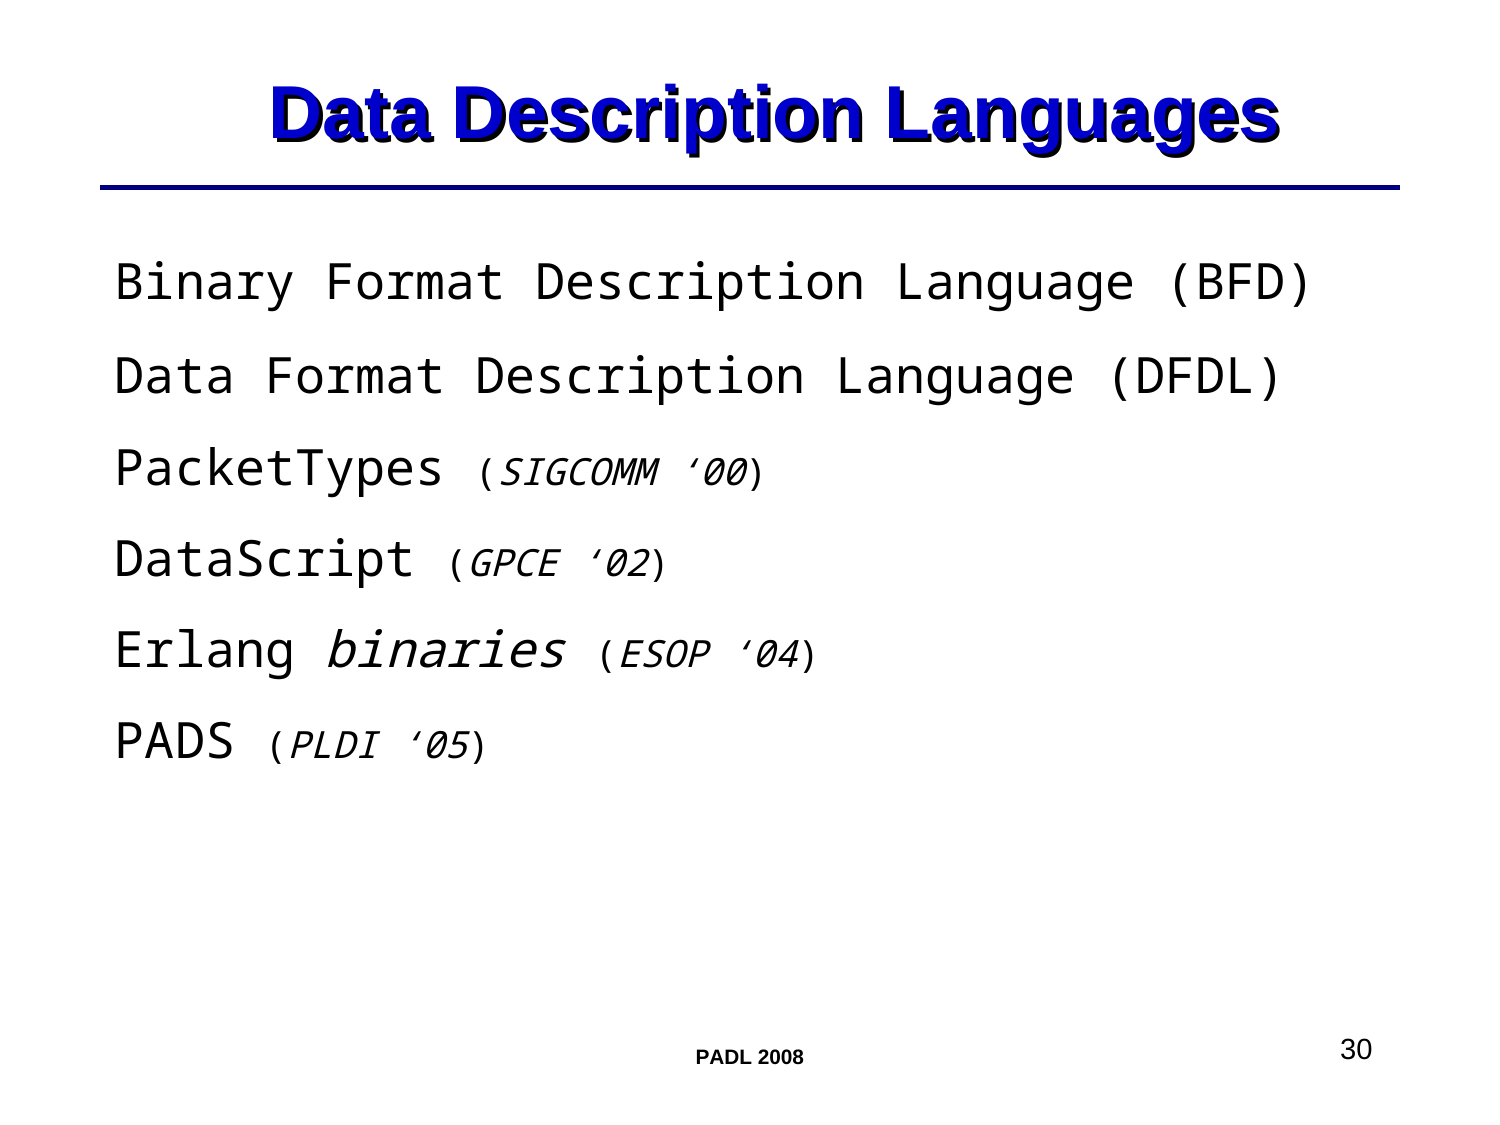

# Data Description Languages
Binary Format Description Language (BFD)
Data Format Description Language (DFDL)
PacketTypes (SIGCOMM ‘00)
DataScript (GPCE ‘02)
Erlang binaries (ESOP ‘04)
PADS (PLDI ‘05)
30